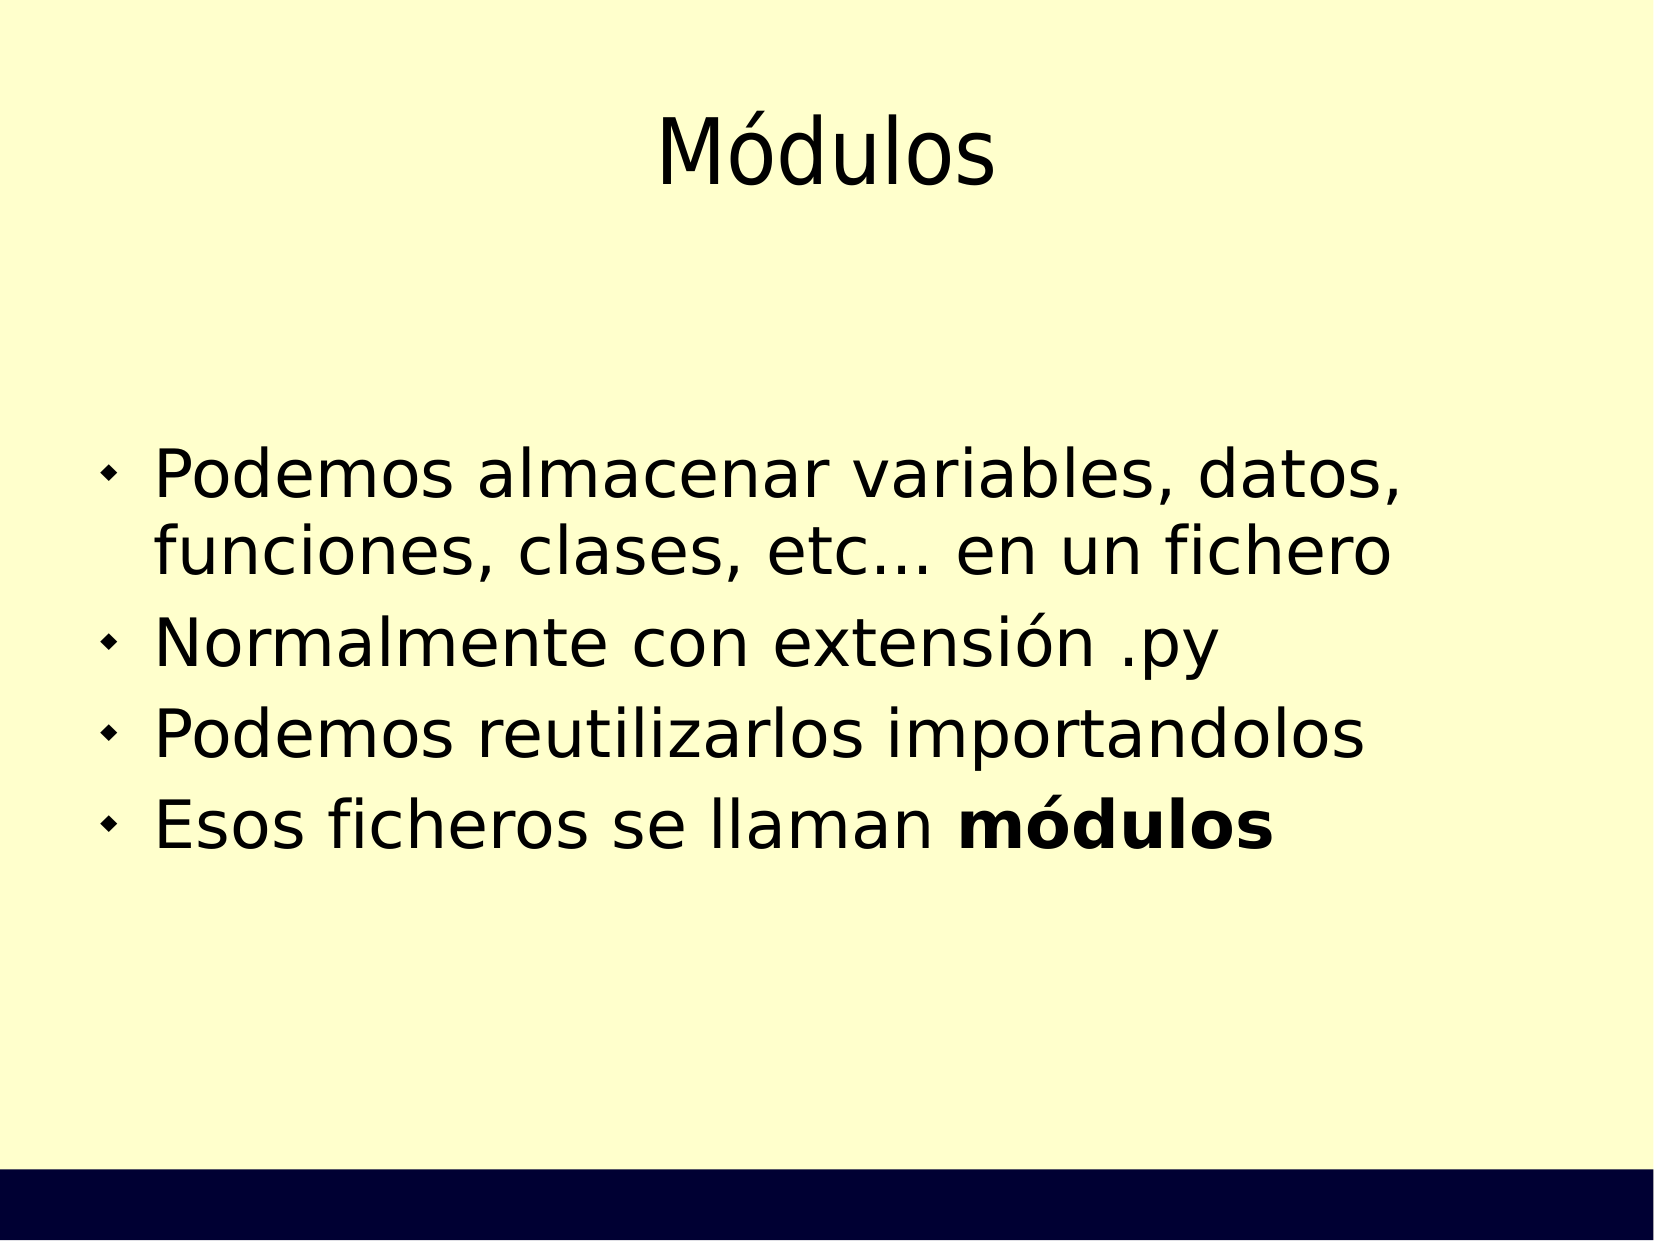

# Módulos
Podemos almacenar variables, datos, funciones, clases, etc... en un fichero
Normalmente con extensión .py
Podemos reutilizarlos importandolos
Esos ficheros se llaman módulos